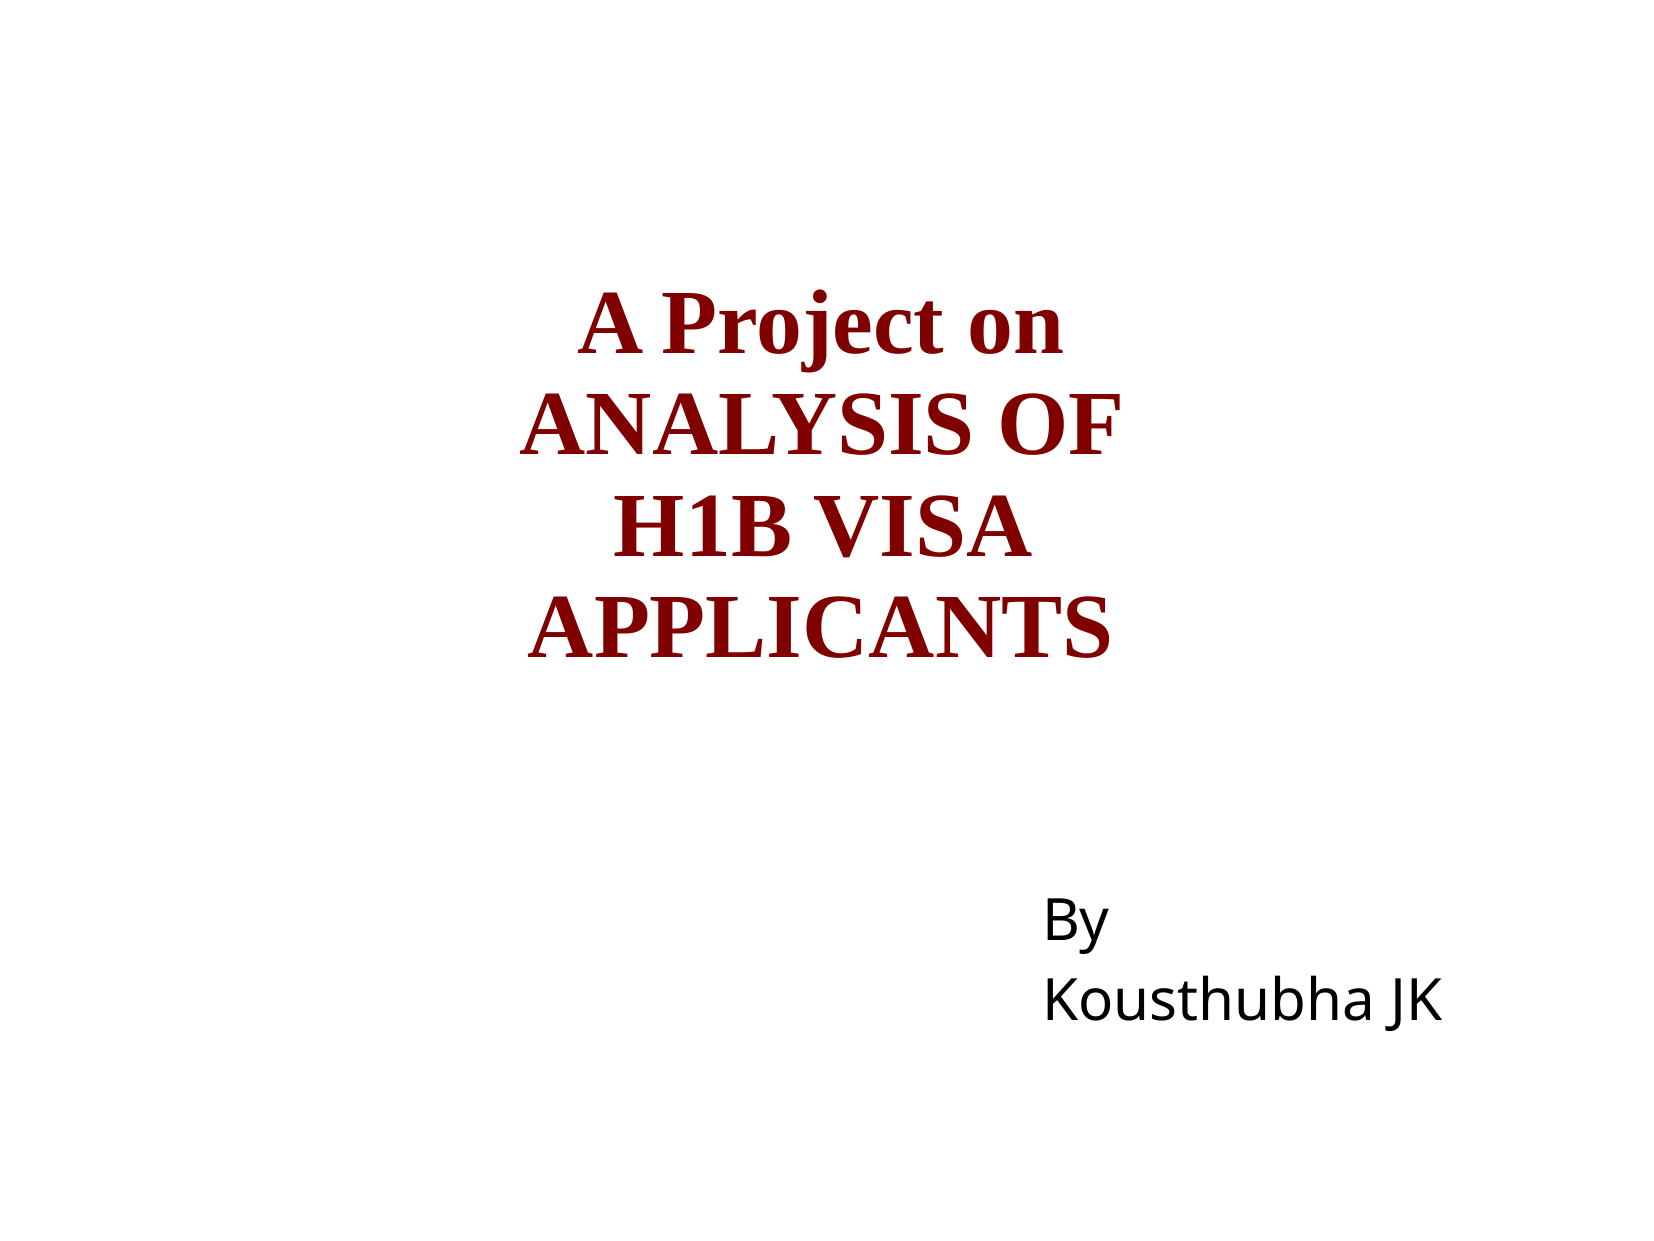

A Project on ANALYSIS OF H1B VISA APPLICANTS
By
Kousthubha JK